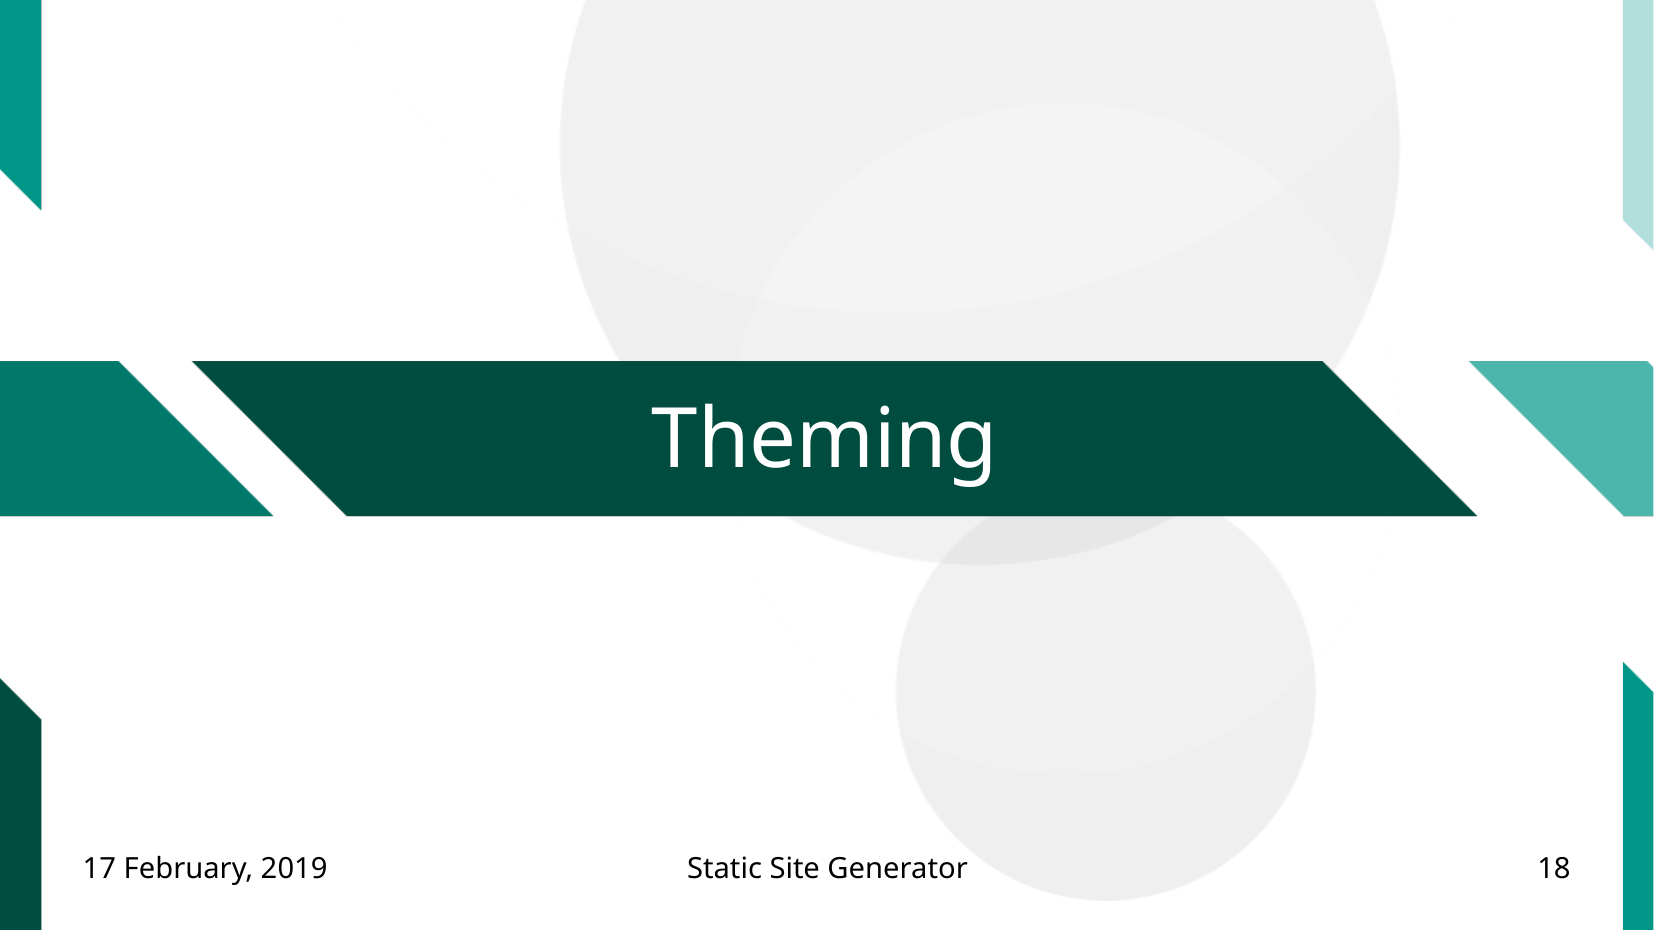

# Theming
17 February, 2019
Static Site Generator
18